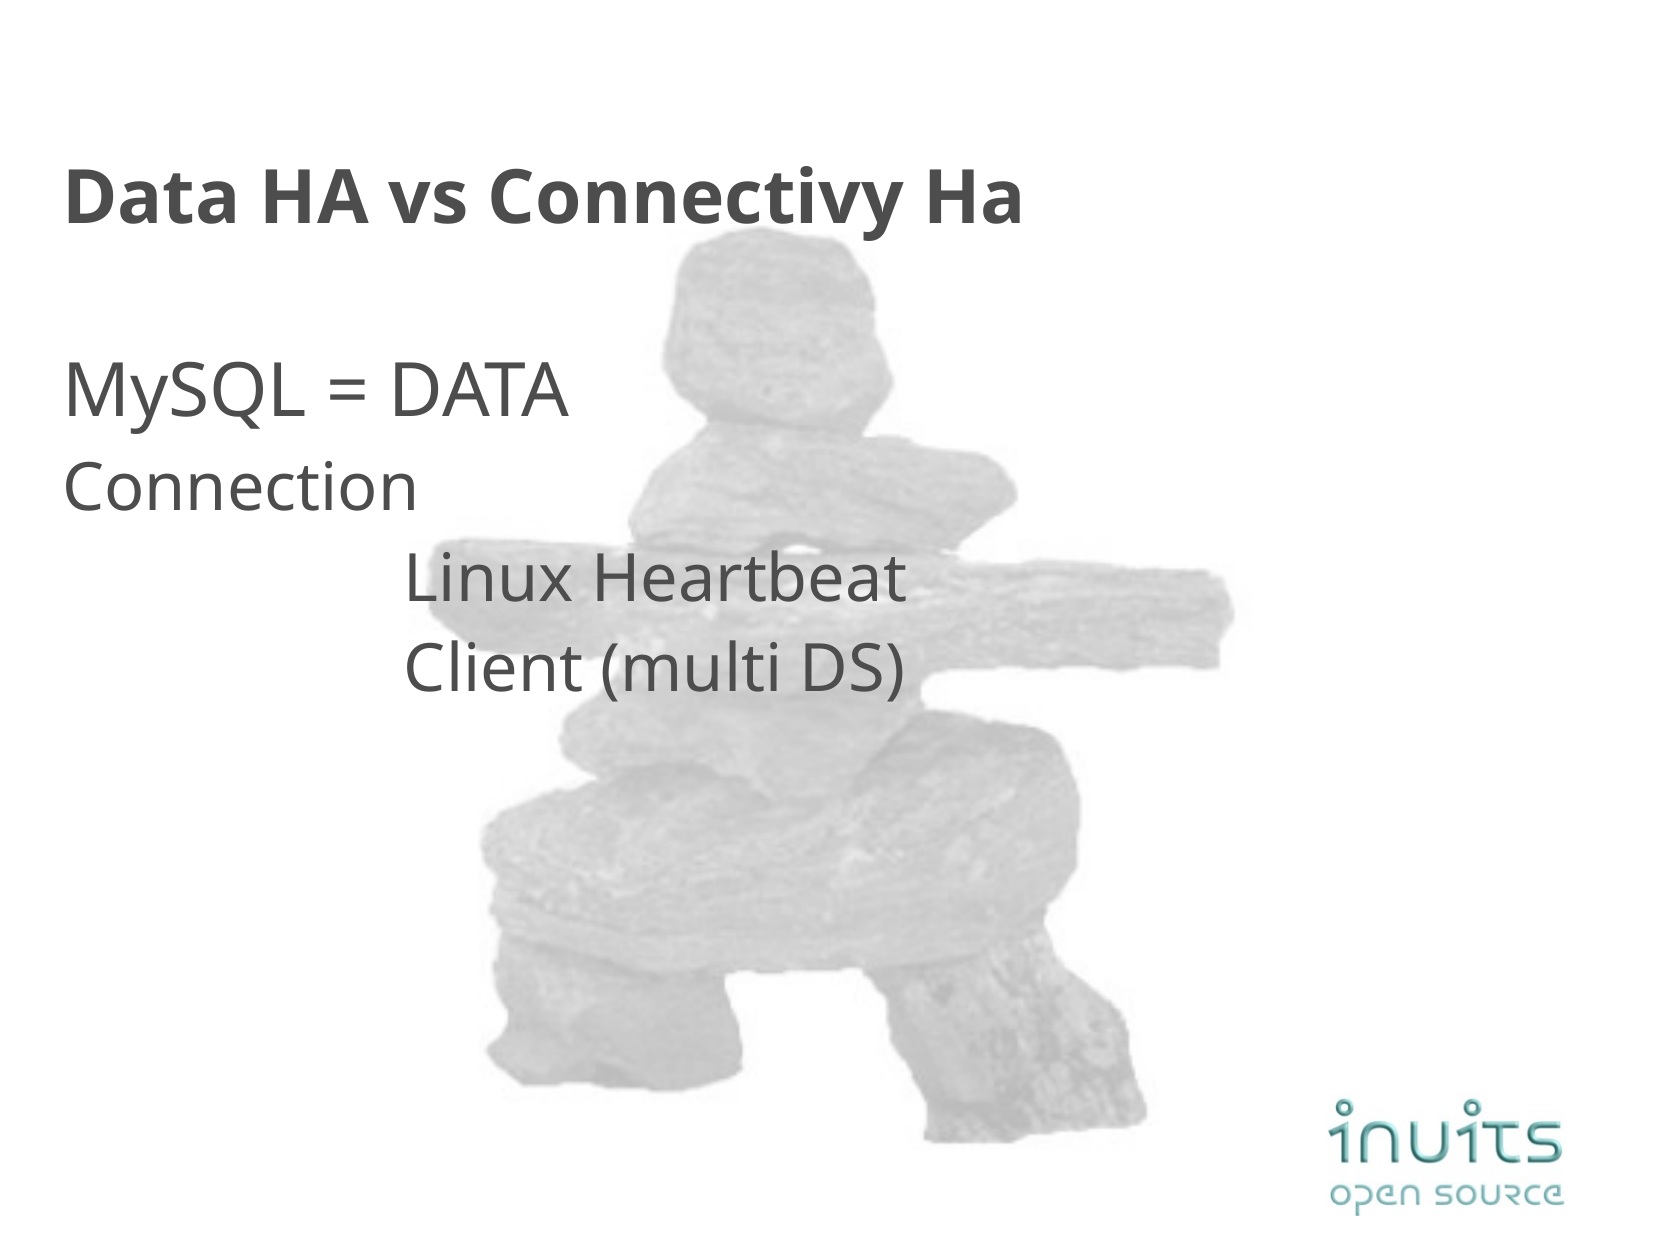

Data HA vs Connectivy Ha
MySQL = DATA
Connection
Linux Heartbeat
Client (multi DS)
#